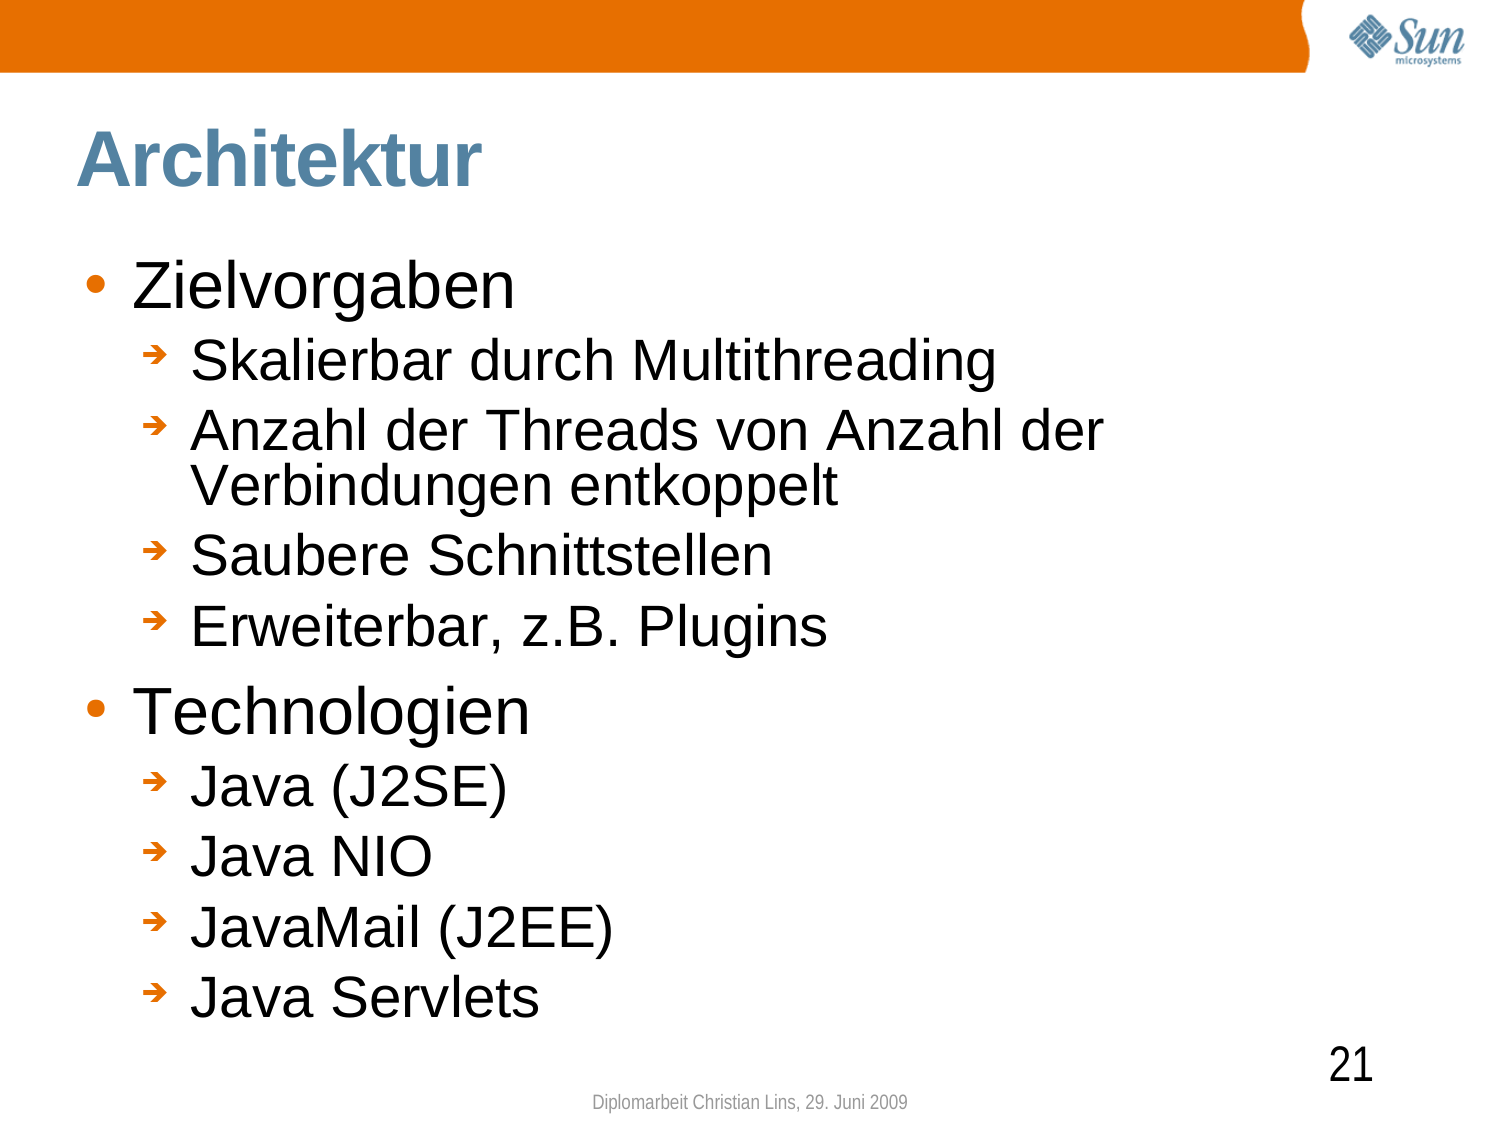

# Architektur
Zielvorgaben
Skalierbar durch Multithreading
Anzahl der Threads von Anzahl der Verbindungen entkoppelt
Saubere Schnittstellen
Erweiterbar, z.B. Plugins
Technologien
Java (J2SE)
Java NIO
JavaMail (J2EE)
Java Servlets